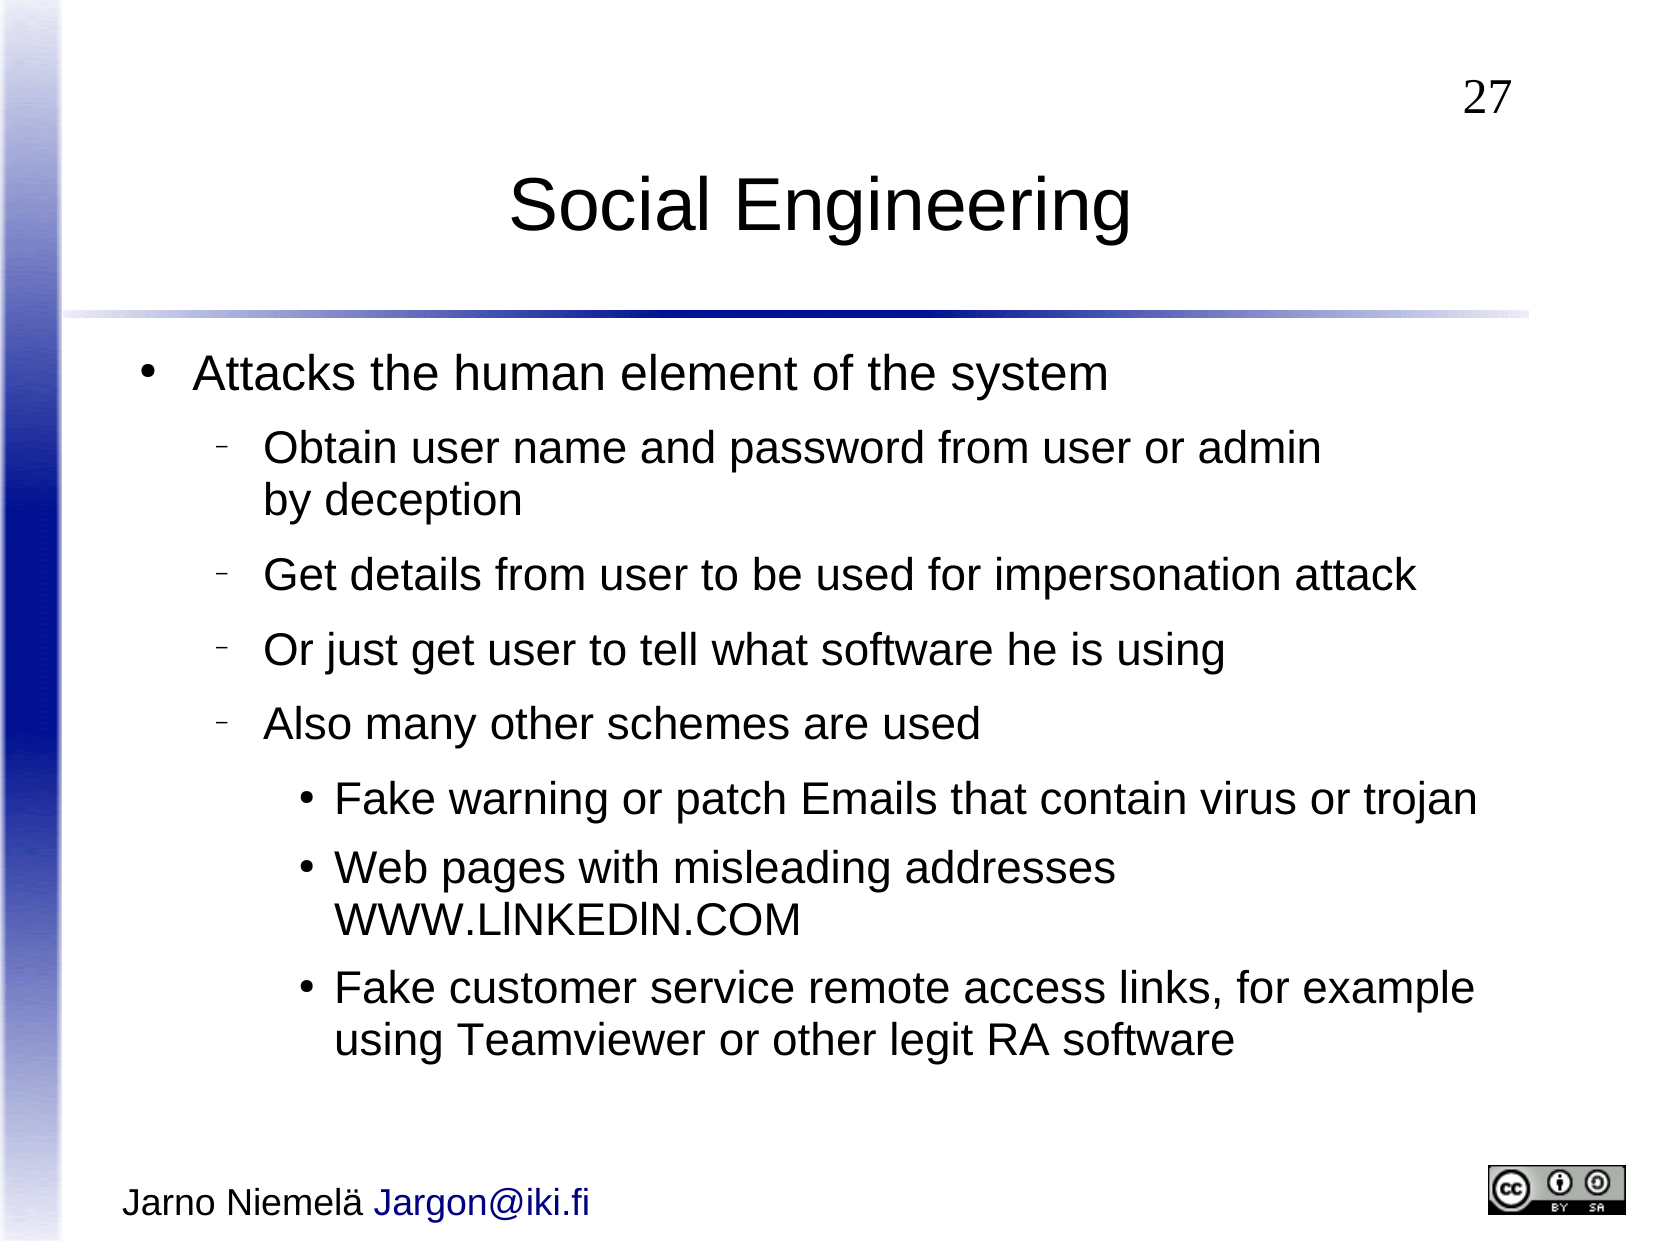

# Social Engineering
Attacks the human element of the system
Obtain user name and password from user or admin
by deception
Get details from user to be used for impersonation attack
Or just get user to tell what software he is using
Also many other schemes are used
Fake warning or patch Emails that contain virus or trojan
Web pages with misleading addresses WWW.LlNKEDlN.COM
Fake customer service remote access links, for example using Teamviewer or other legit RA software